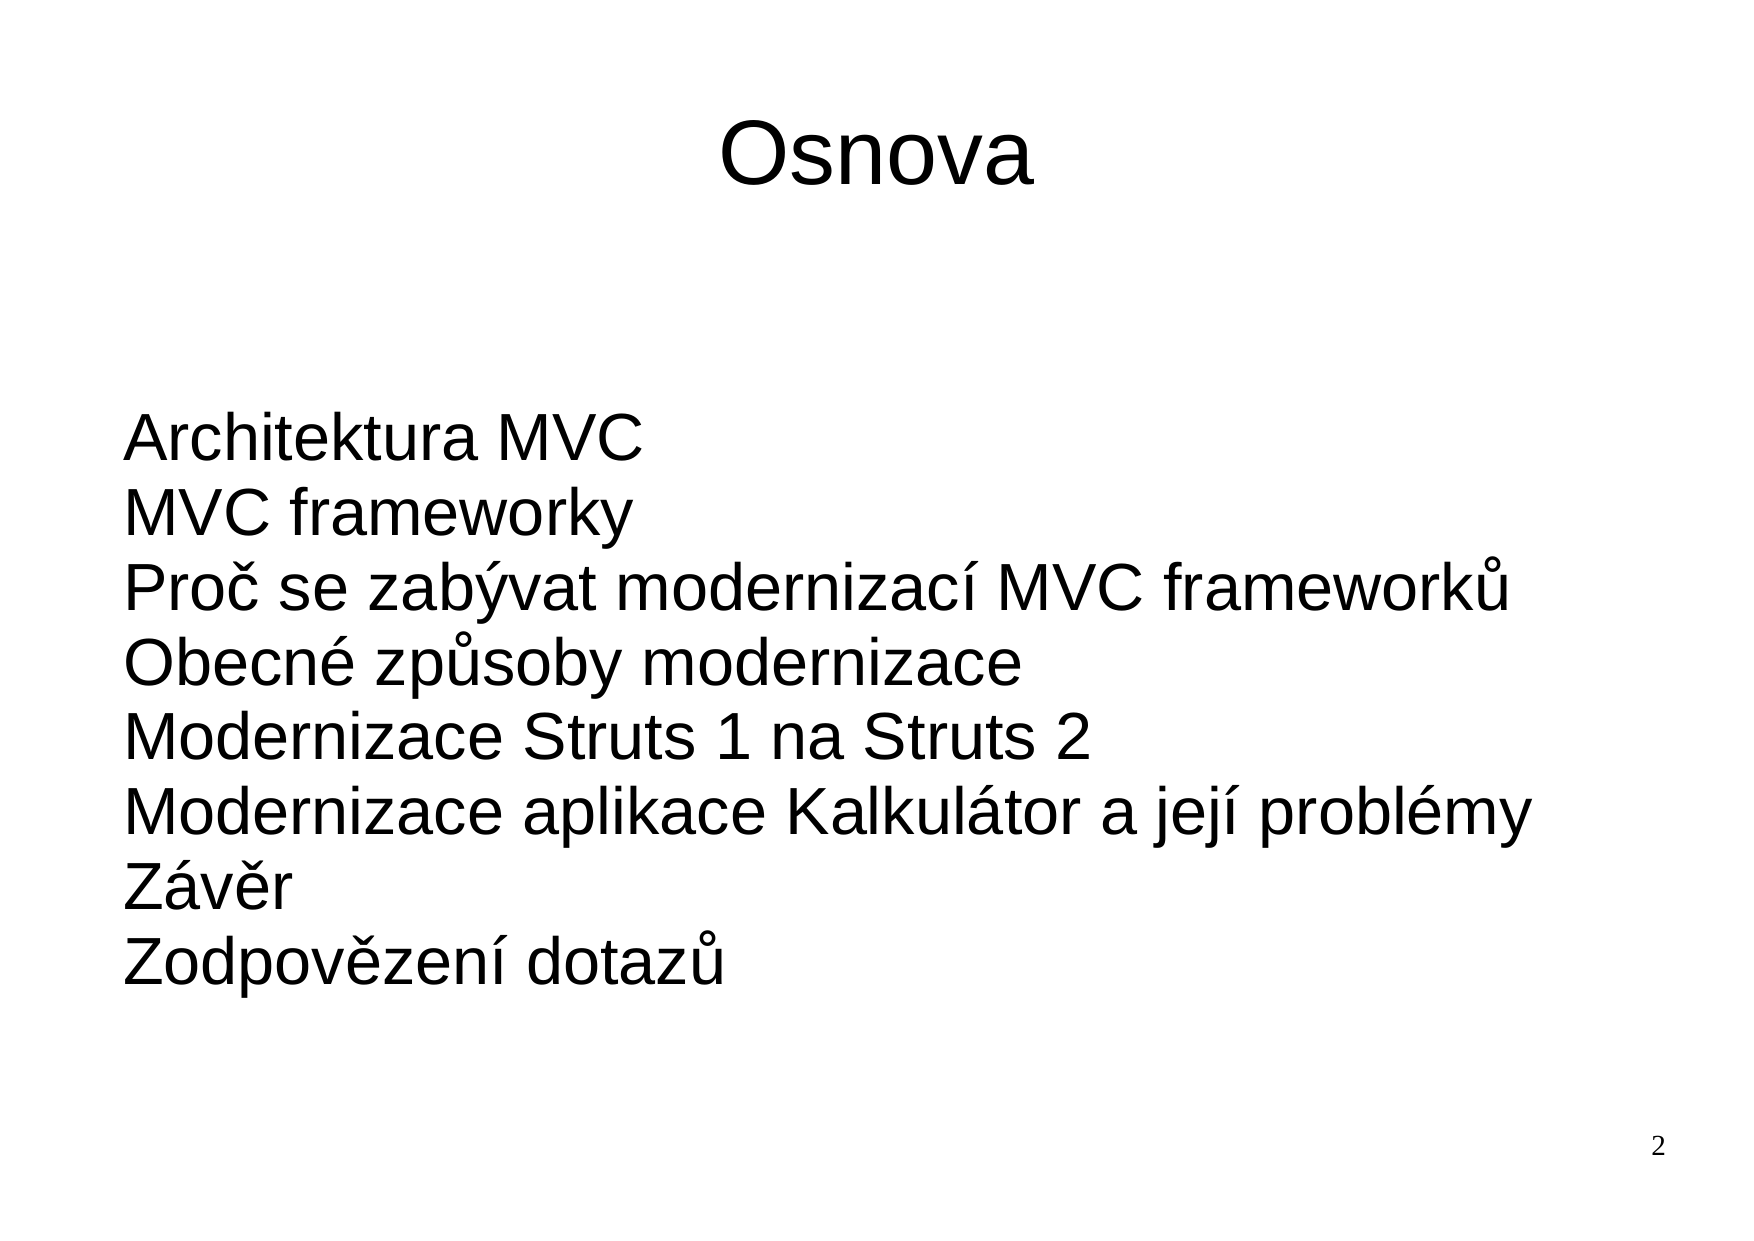

# Osnova
Architektura MVC
MVC frameworky
Proč se zabývat modernizací MVC frameworků
Obecné způsoby modernizace
Modernizace Struts 1 na Struts 2
Modernizace aplikace Kalkulátor a její problémy
Závěr
Zodpovězení dotazů
2